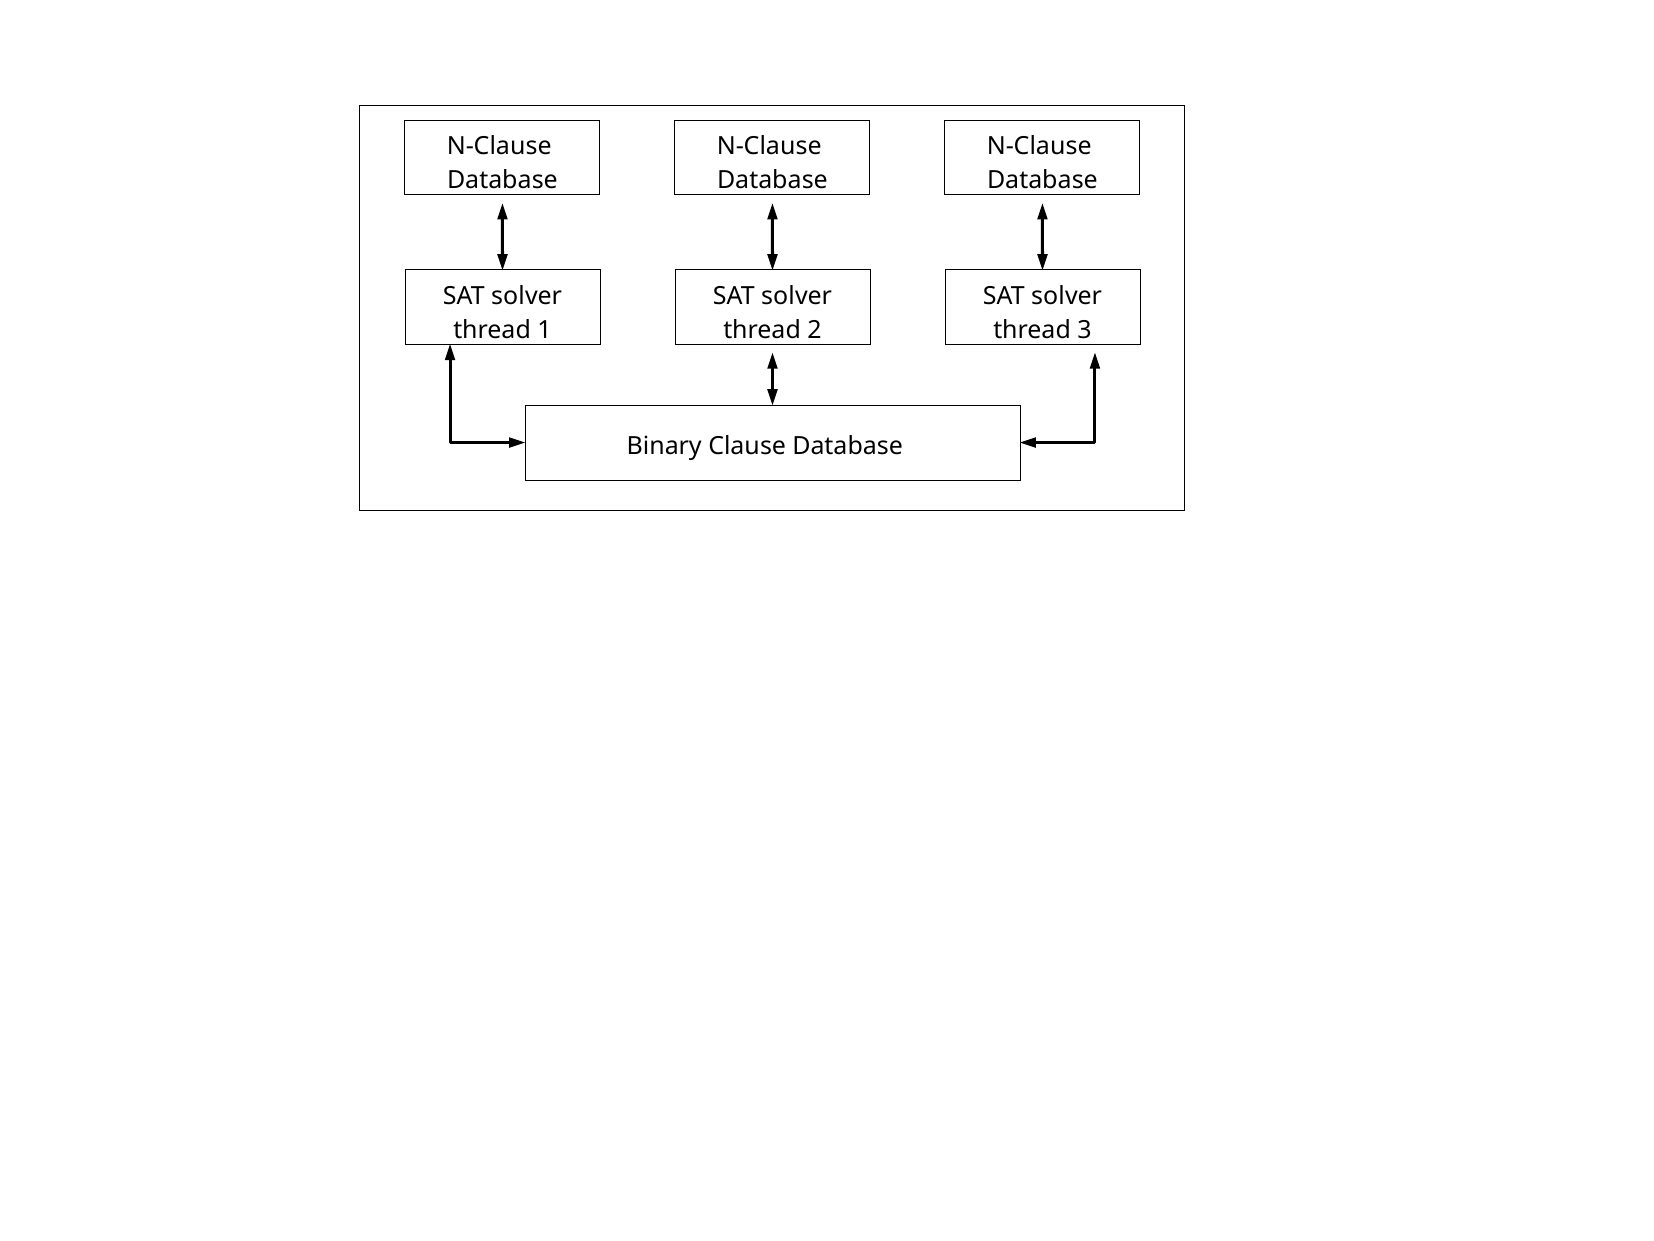

N-Clause
Database
N-Clause
Database
N-Clause
Database
SAT solver
thread 1
SAT solver
thread 2
SAT solver
thread 3
Binary Clause Database